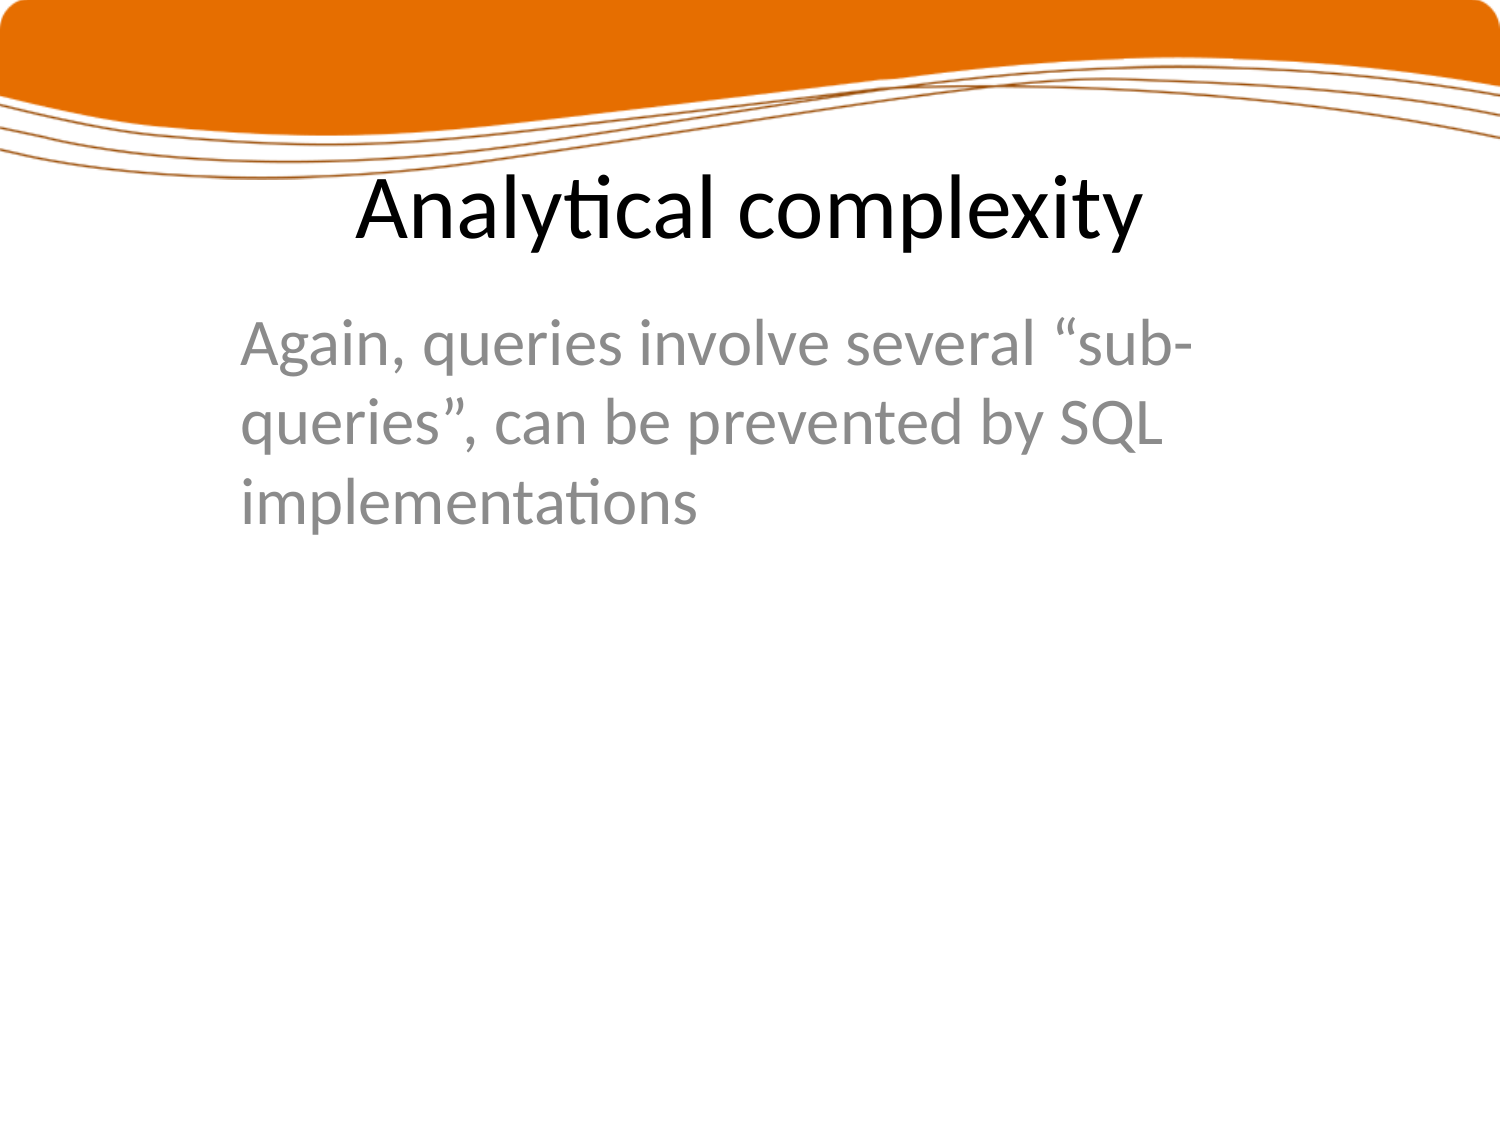

Analytical complexity
# Again, queries involve several “sub-queries”, can be prevented by SQL implementations